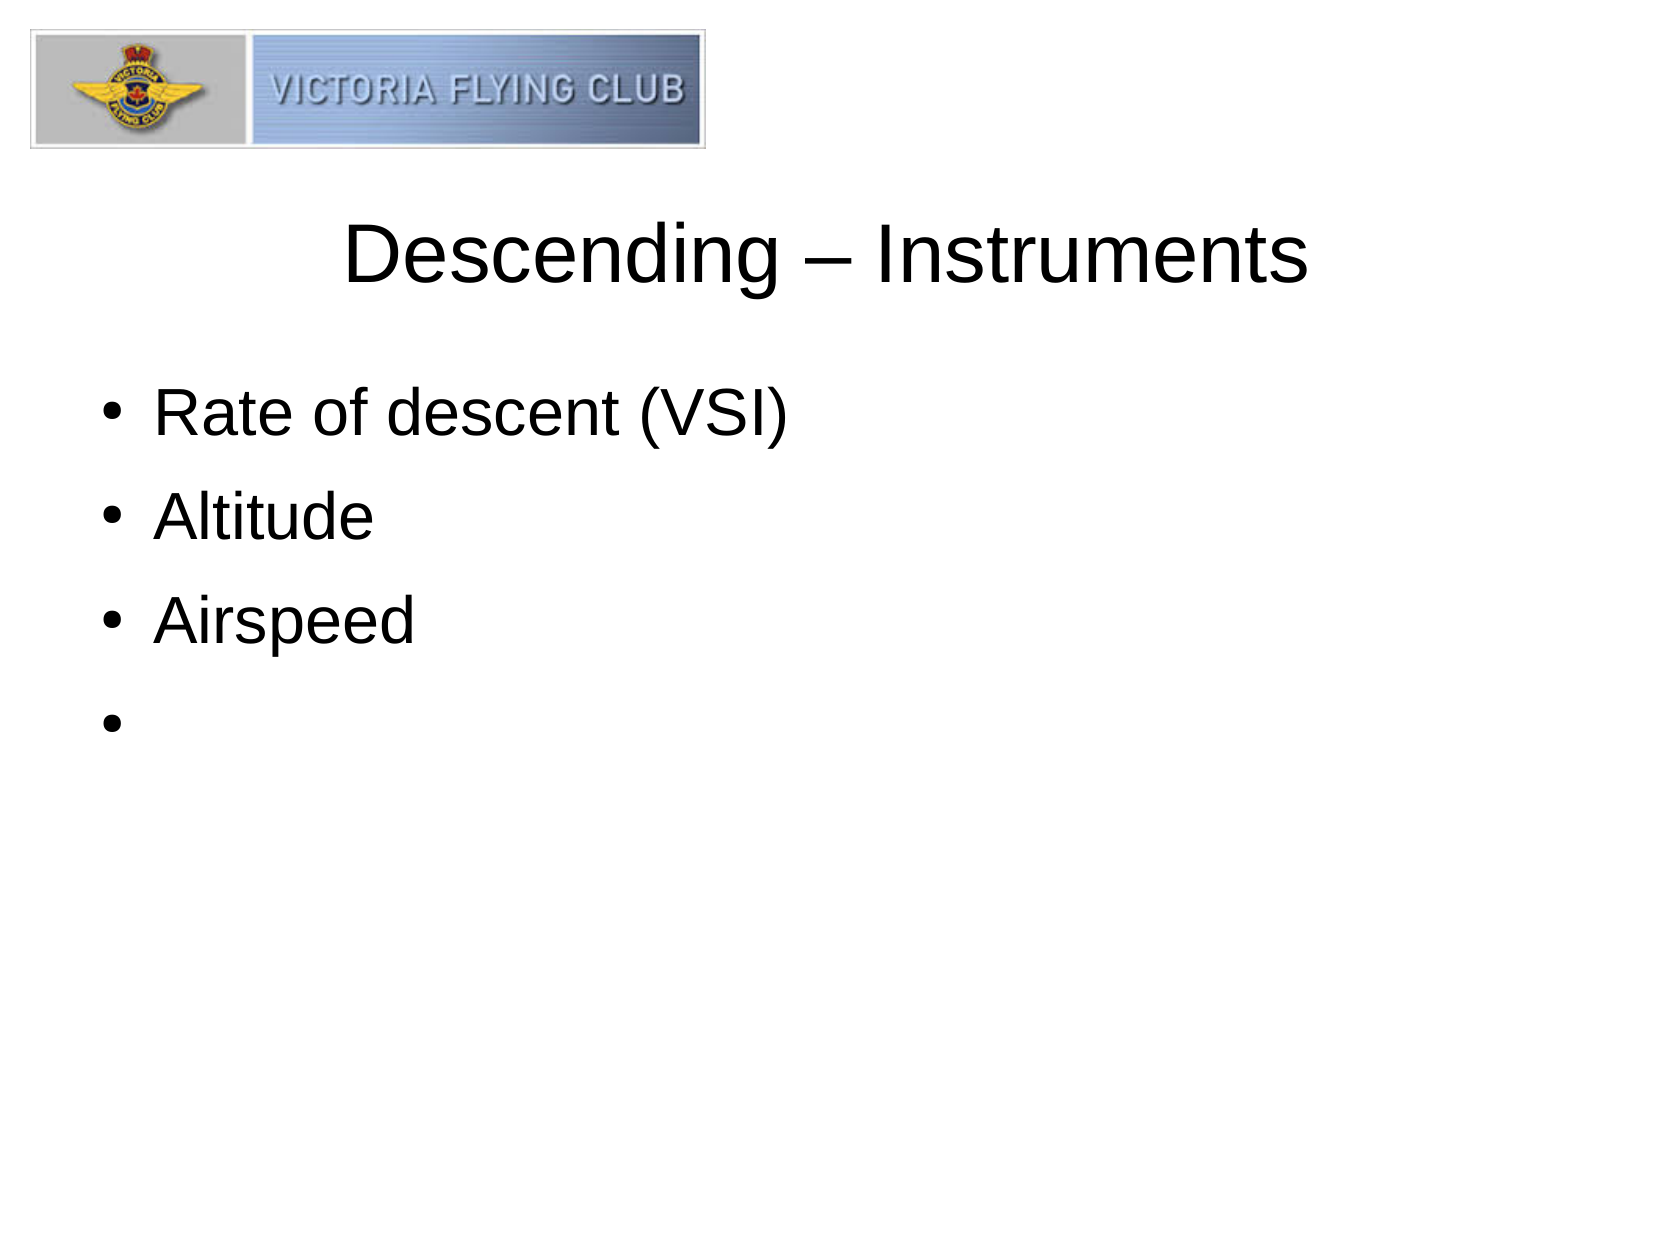

# Descending – Instruments
Rate of descent (VSI)
Altitude
Airspeed